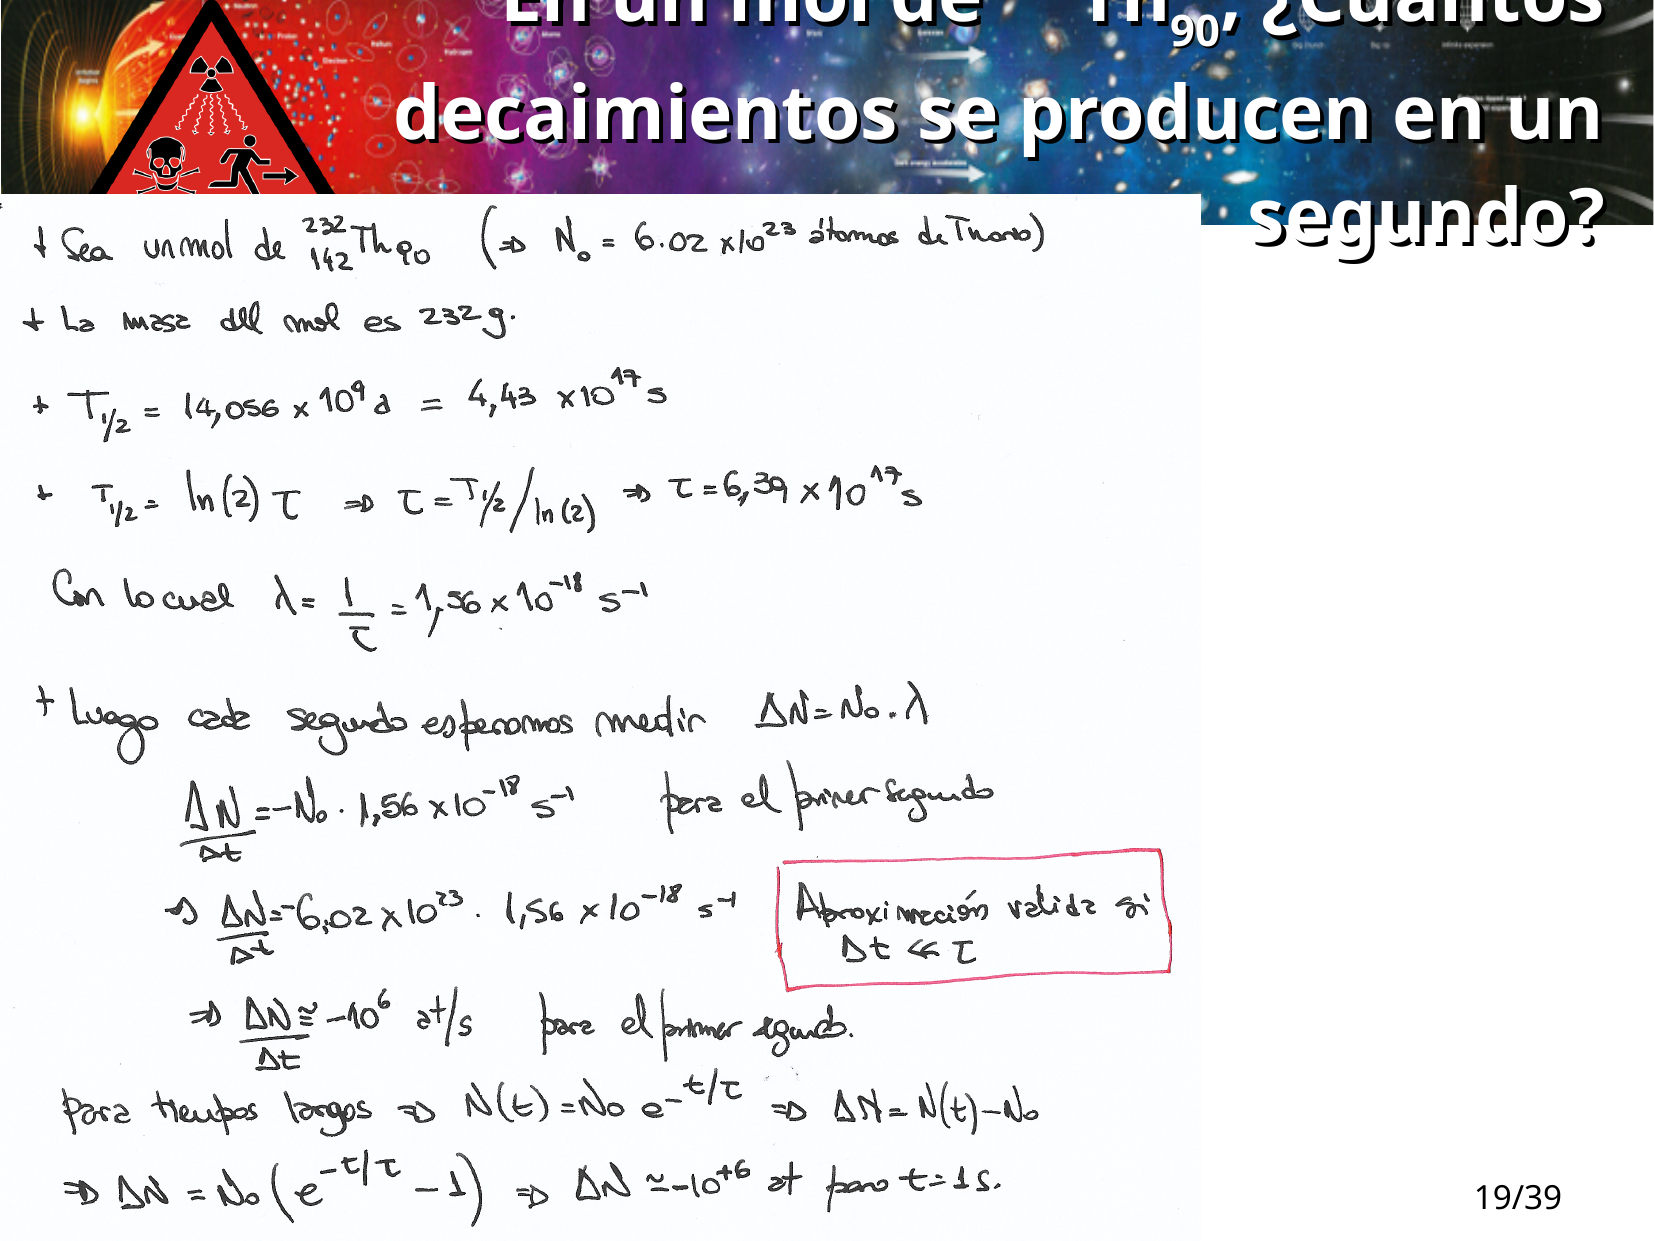

# En un mol de 232Th90, ¿Cuántos decaimientos se producen en un segundo?
Sep 08, 2016
H. Asorey - IPAC 2016 - 05/16
19